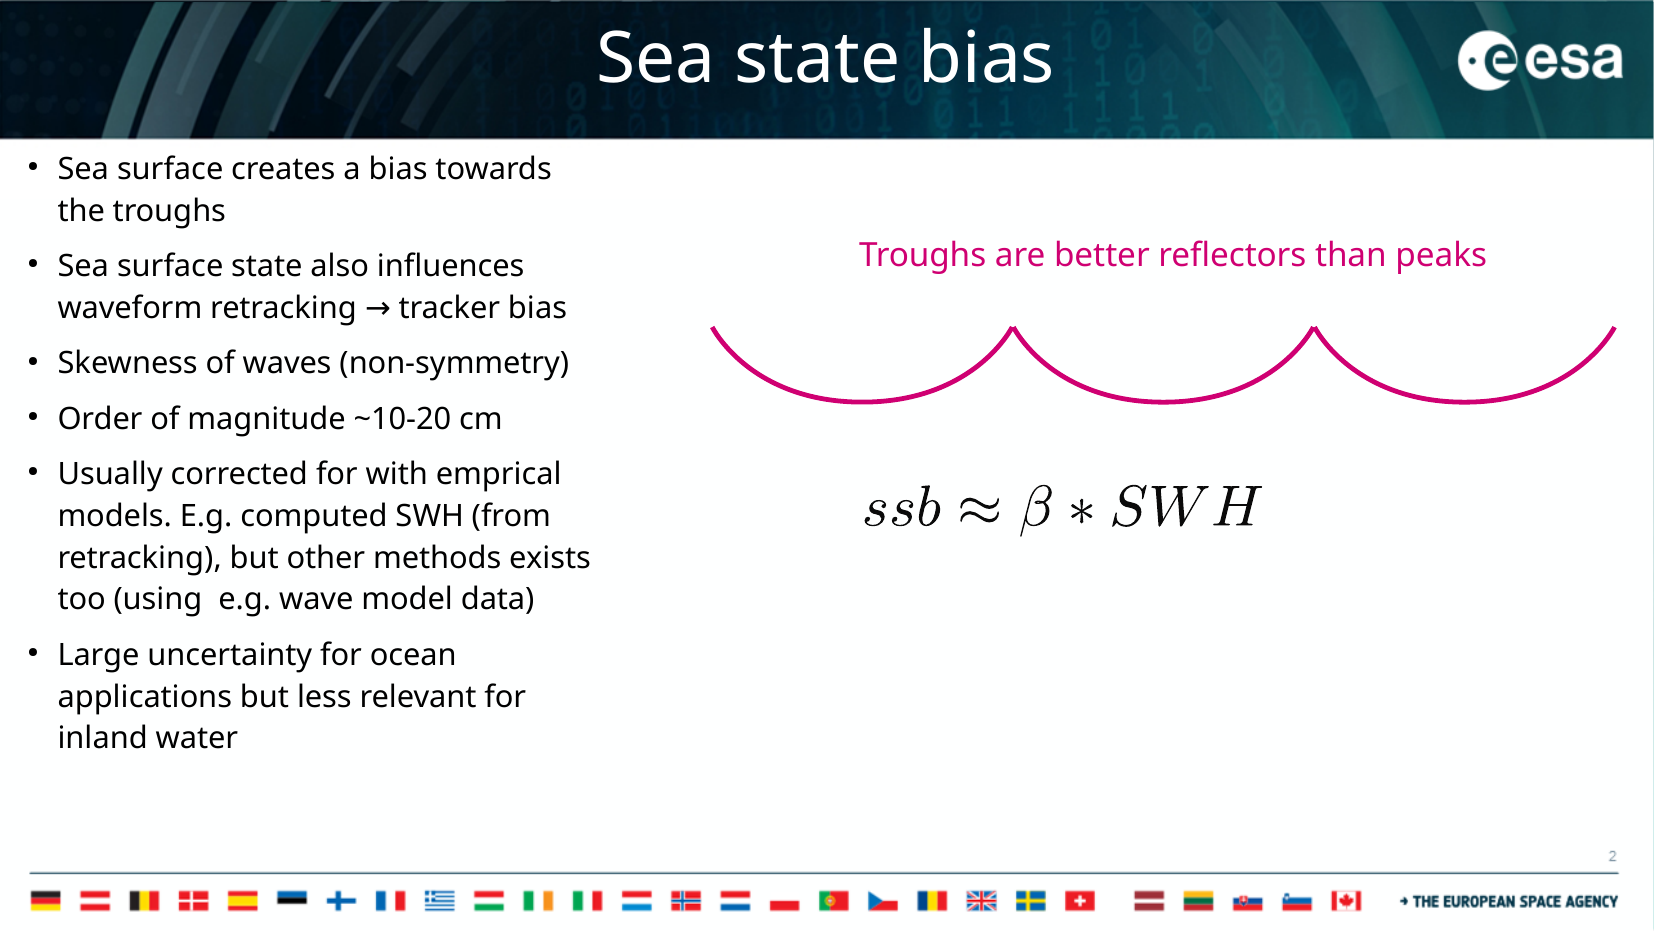

# Sea state bias
Sea surface creates a bias towards the troughs
Sea surface state also influences waveform retracking → tracker bias
Skewness of waves (non-symmetry)
Order of magnitude ~10-20 cm
Usually corrected for with emprical models. E.g. computed SWH (from retracking), but other methods exists too (using e.g. wave model data)
Large uncertainty for ocean applications but less relevant for inland water
Troughs are better reflectors than peaks